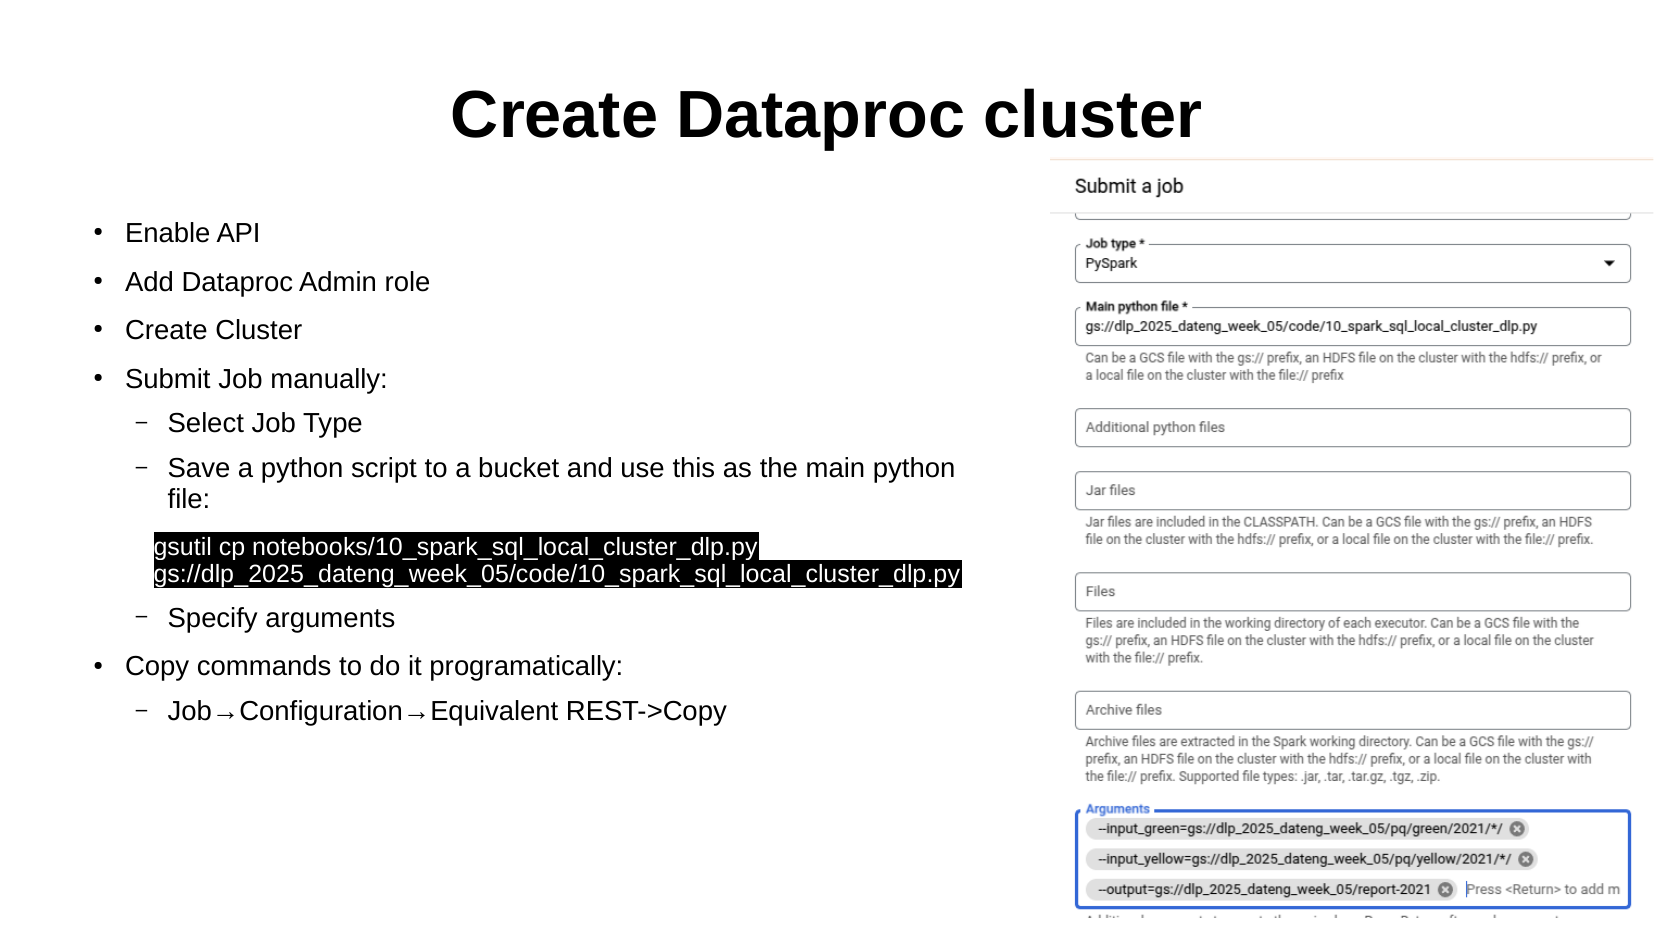

# Create Dataproc cluster
Enable API
Add Dataproc Admin role
Create Cluster
Submit Job manually:
Select Job Type
Save a python script to a bucket and use this as the main python file:
gsutil cp notebooks/10_spark_sql_local_cluster_dlp.py gs://dlp_2025_dateng_week_05/code/10_spark_sql_local_cluster_dlp.py
Specify arguments
Copy commands to do it programatically:
Job→Configuration→Equivalent REST->Copy